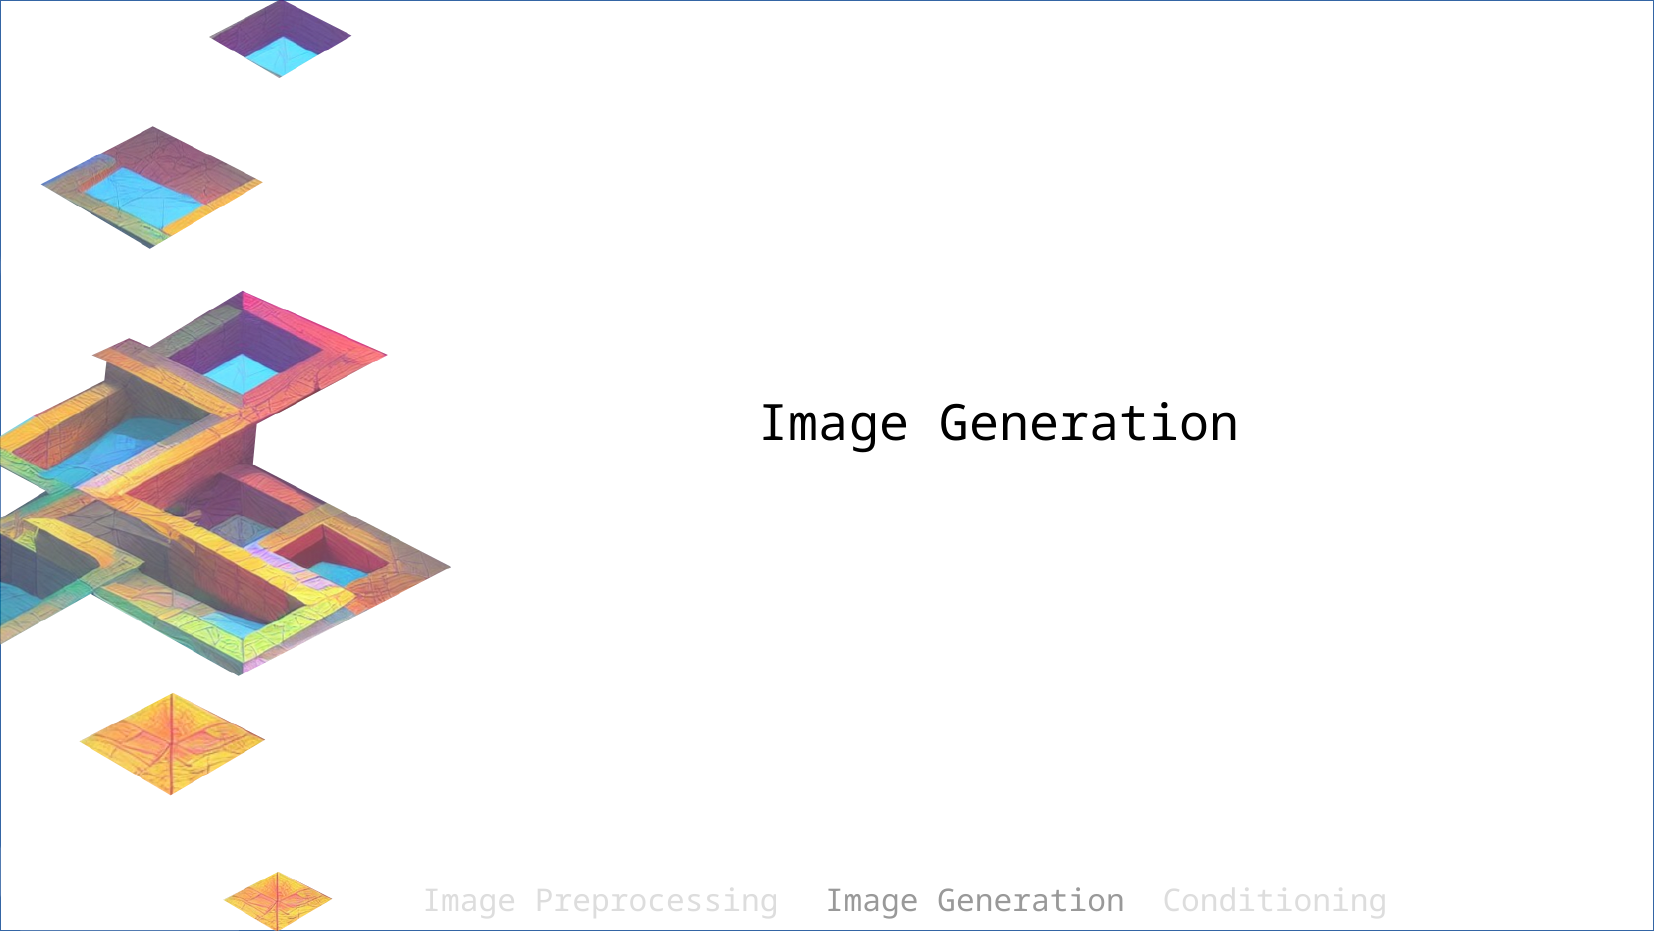

Image Generation
# Image Preprocessing
Image Generation
Conditioning